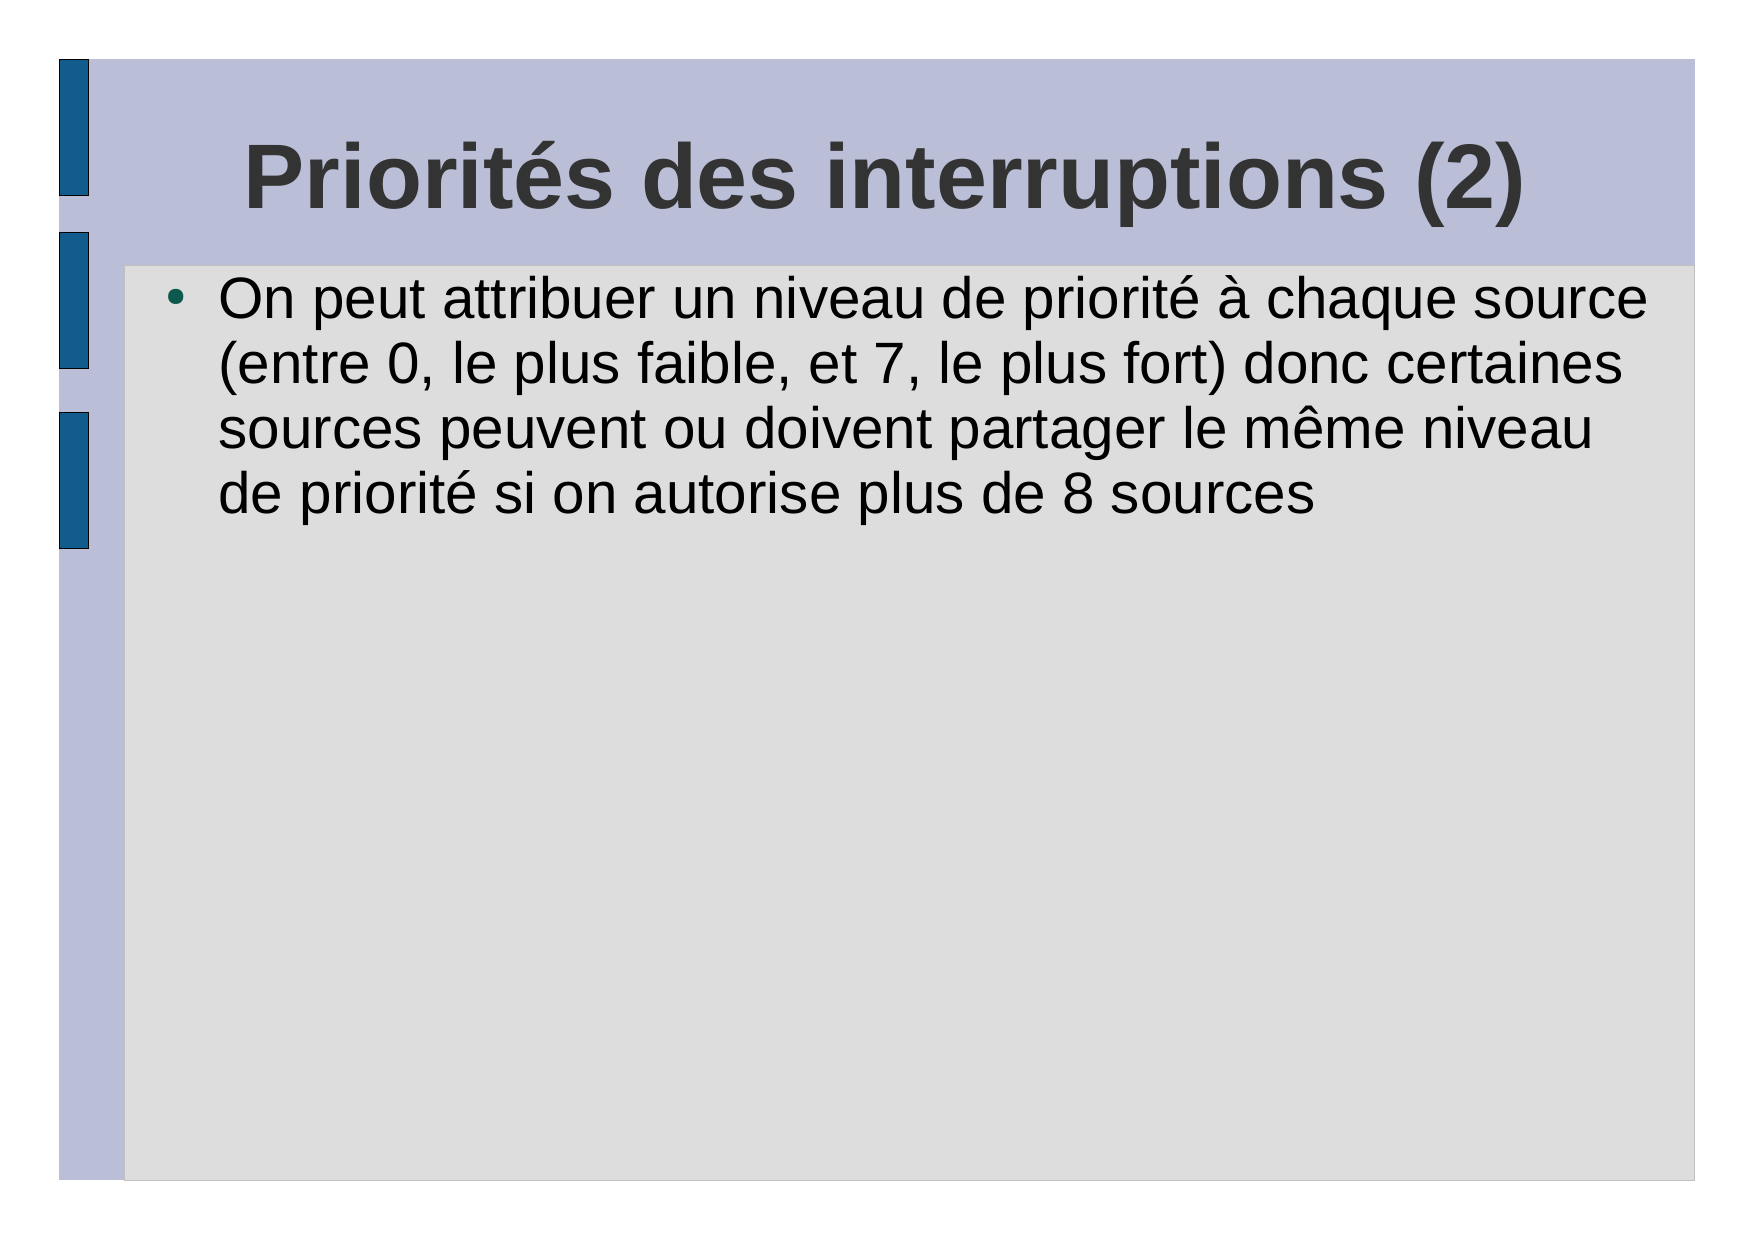

# Priorités des interruptions (2)
On peut attribuer un niveau de priorité à chaque source (entre 0, le plus faible, et 7, le plus fort) donc certaines sources peuvent ou doivent partager le même niveau de priorité si on autorise plus de 8 sources